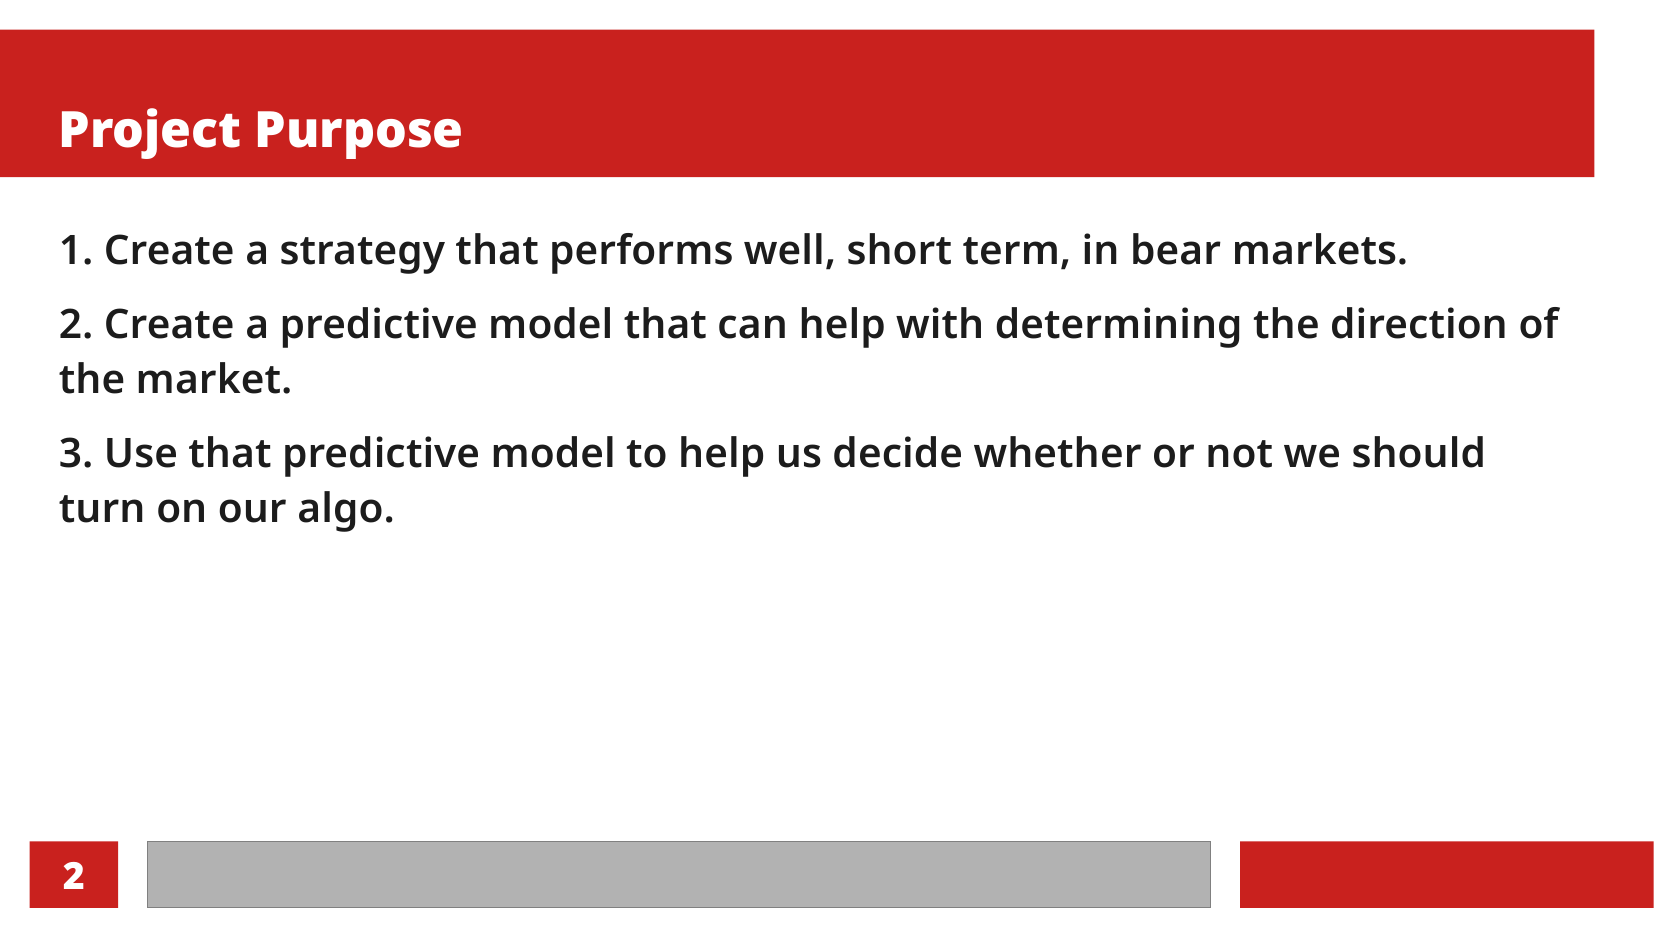

# Project Purpose
1. Create a strategy that performs well, short term, in bear markets.
2. Create a predictive model that can help with determining the direction of the market.
3. Use that predictive model to help us decide whether or not we should turn on our algo.
2